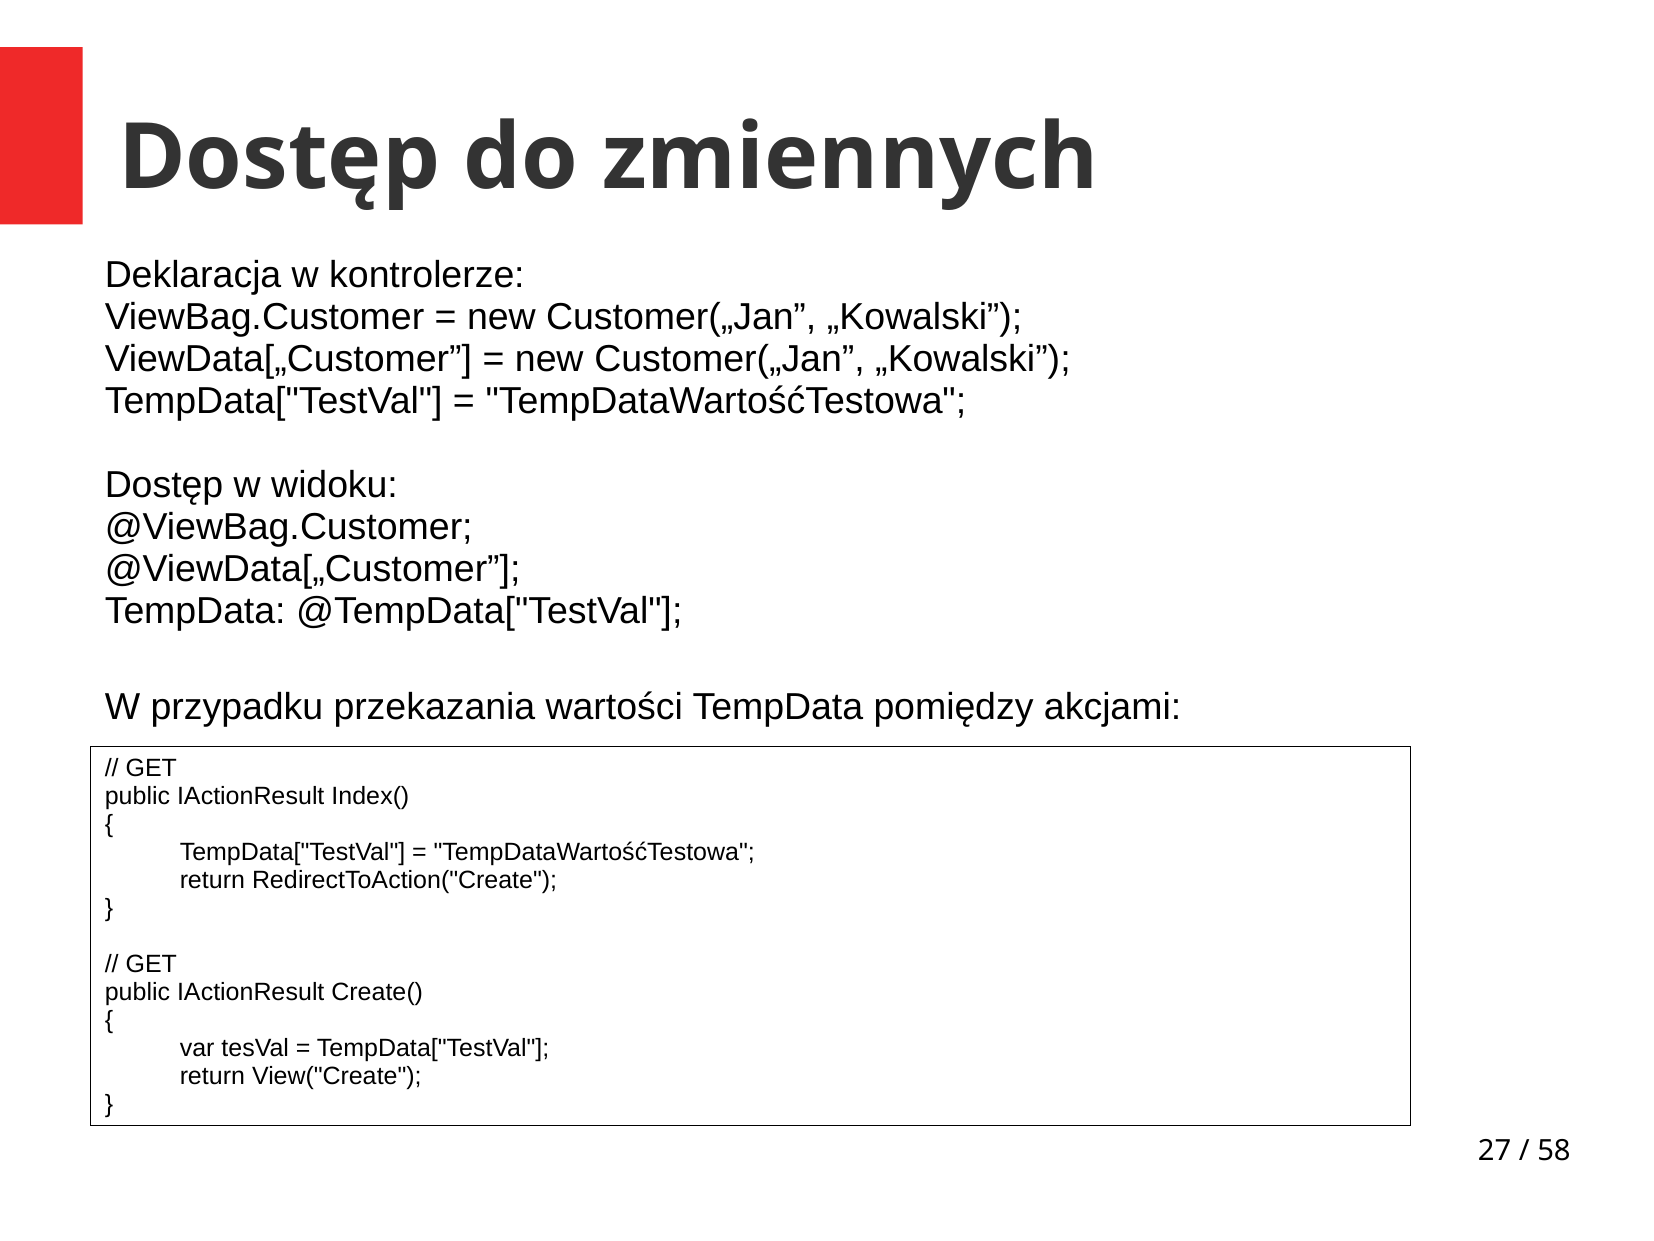

# Dostęp do zmiennych
Deklaracja w kontrolerze:
ViewBag.Customer = new Customer(„Jan”, „Kowalski”);
ViewData[„Customer”] = new Customer(„Jan”, „Kowalski”);
TempData["TestVal"] = "TempDataWartośćTestowa";
Dostęp w widoku:
@ViewBag.Customer;
@ViewData[„Customer”];
TempData: @TempData["TestVal"];
W przypadku przekazania wartości TempData pomiędzy akcjami:
// GET
public IActionResult Index()
{
	TempData["TestVal"] = "TempDataWartośćTestowa";
	return RedirectToAction("Create");
}
// GET
public IActionResult Create()
{
	var tesVal = TempData["TestVal"];
	return View("Create");
}
27